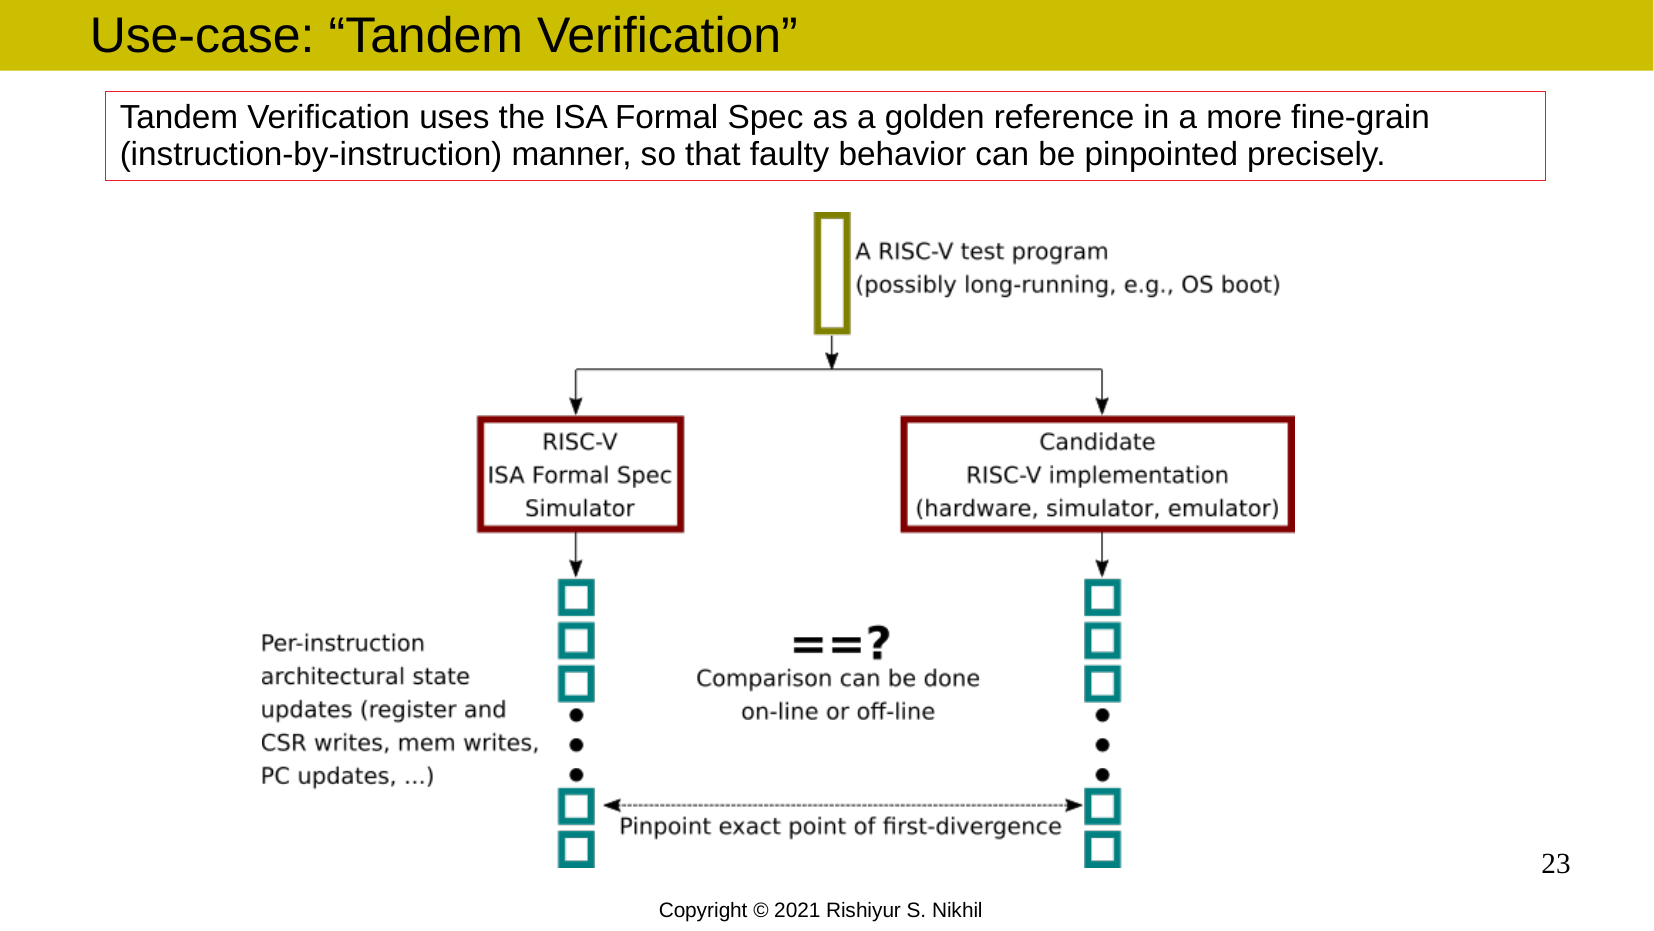

Use-case: “Tandem Verification”
Tandem Verification uses the ISA Formal Spec as a golden reference in a more fine-grain (instruction-by-instruction) manner, so that faulty behavior can be pinpointed precisely.
23